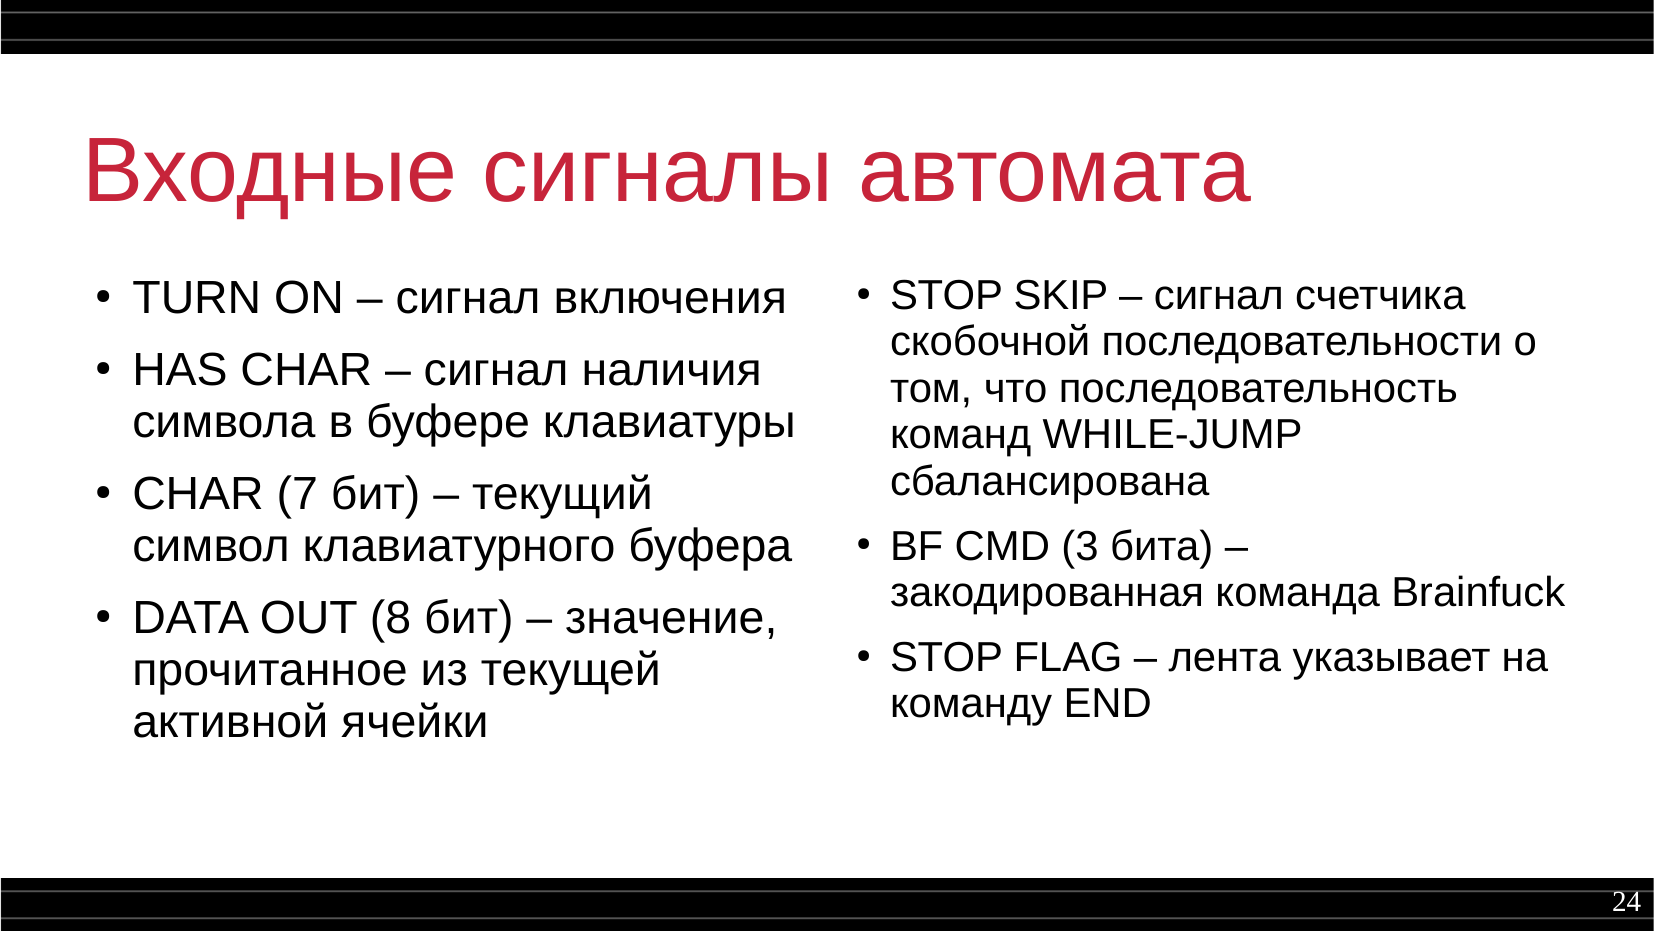

# Входные сигналы автомата
TURN ON – сигнал включения
HAS CHAR – сигнал наличия символа в буфере клавиатуры
CHAR (7 бит) – текущий символ клавиатурного буфера
DATA OUT (8 бит) – значение, прочитанное из текущей активной ячейки
STOP SKIP – сигнал счетчика скобочной последовательности о том, что последовательность команд WHILE-JUMP сбалансирована
BF CMD (3 бита) – закодированная команда Brainfuck
STOP FLAG – лента указывает на команду END